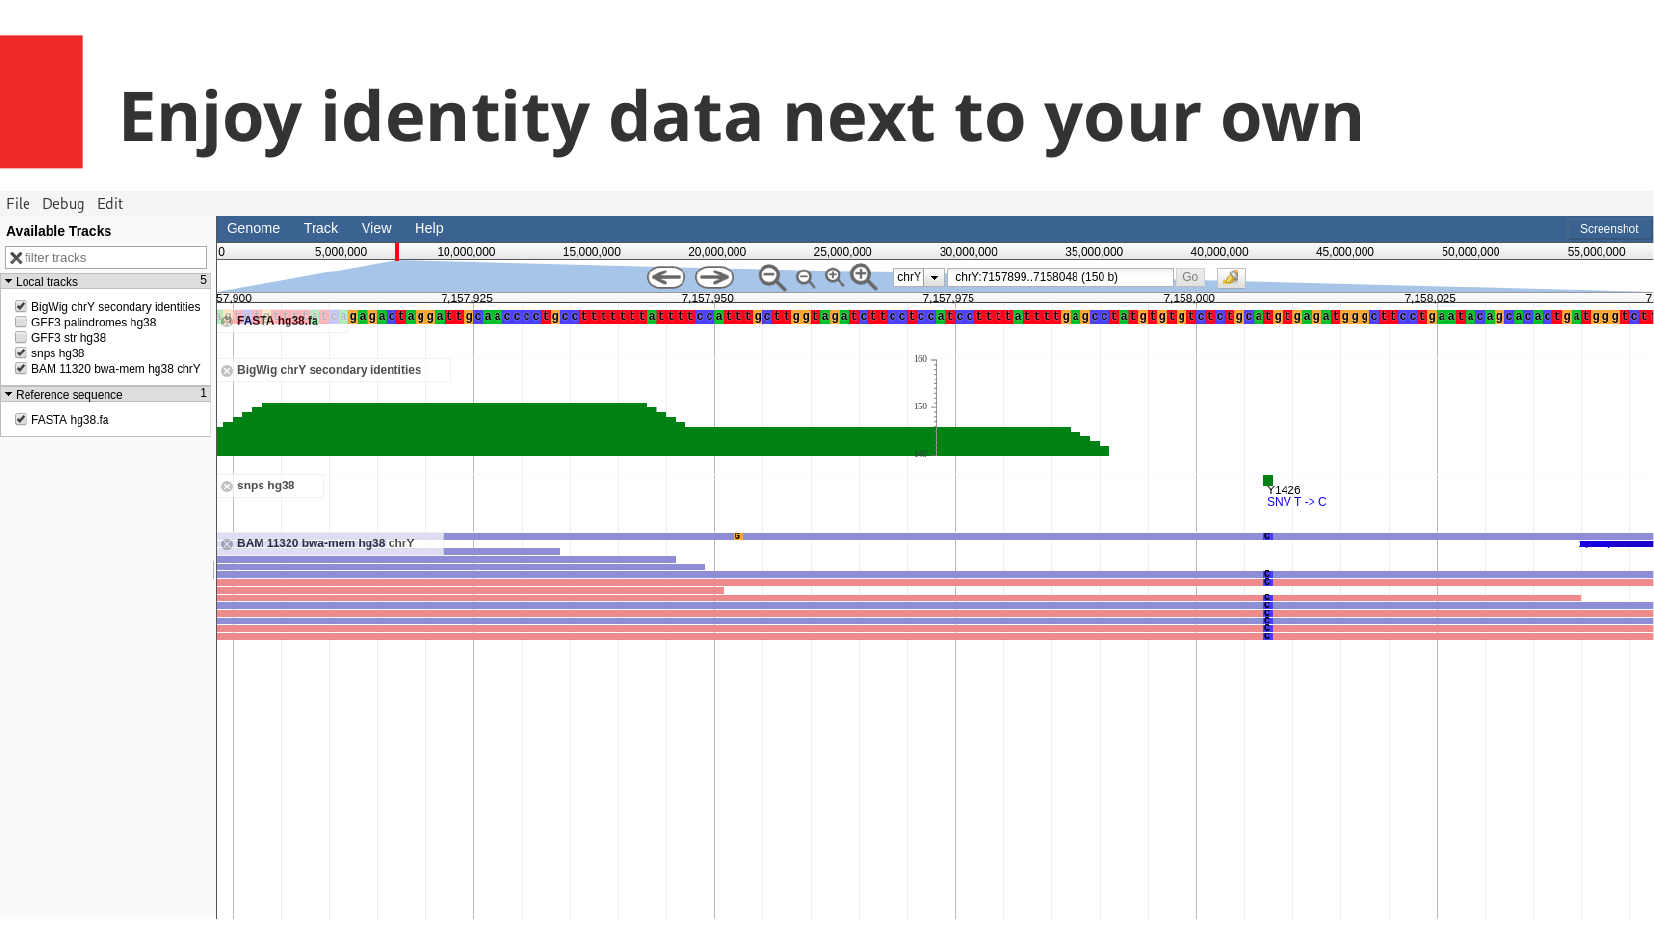

# Enjoy identity data next to your own
16